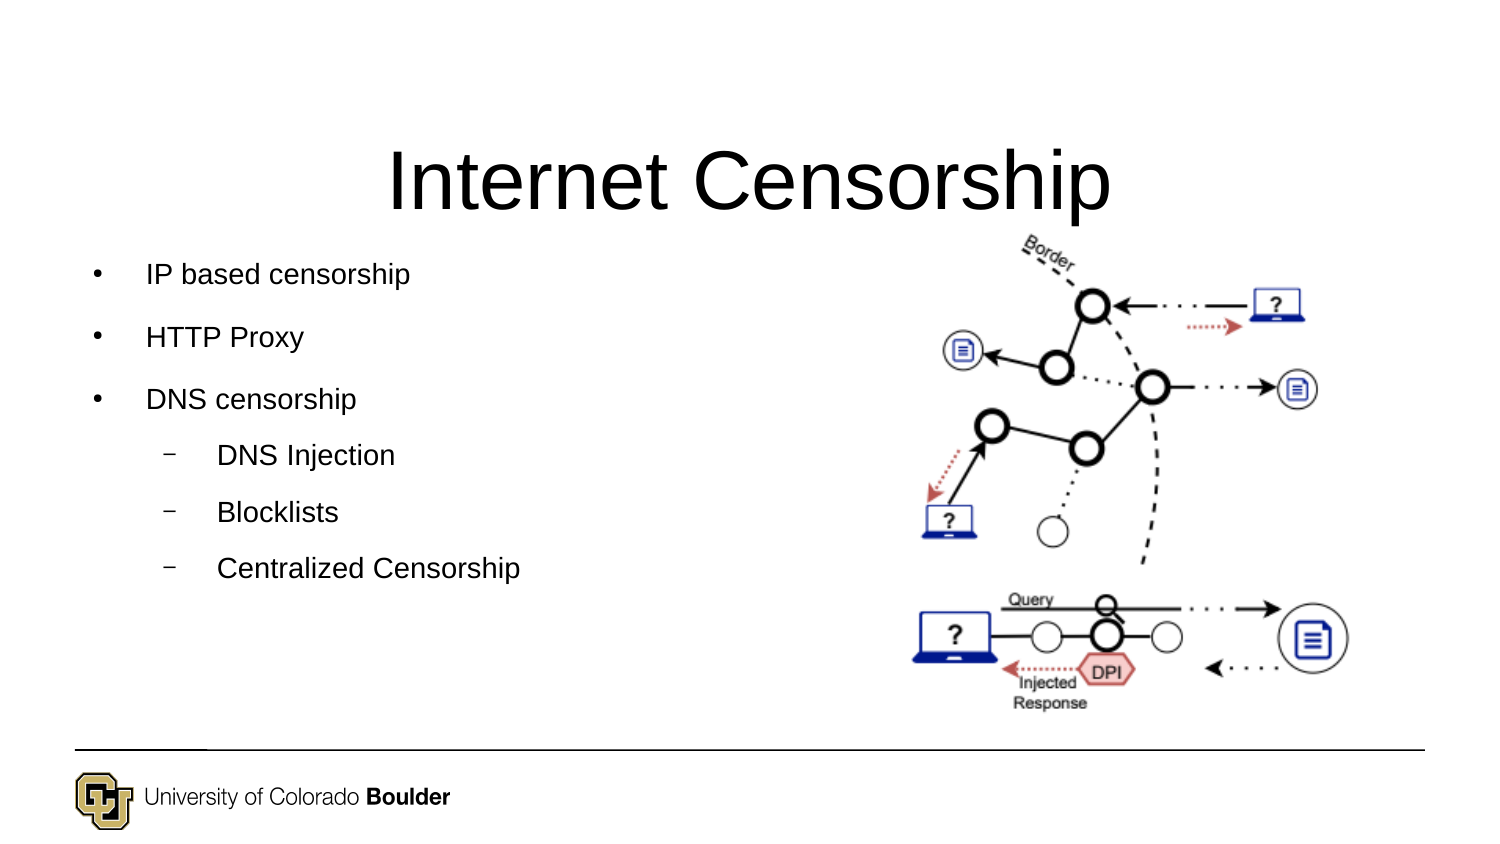

# Internet Censorship
IP based censorship
HTTP Proxy
DNS censorship
DNS Injection
Blocklists
Centralized Censorship